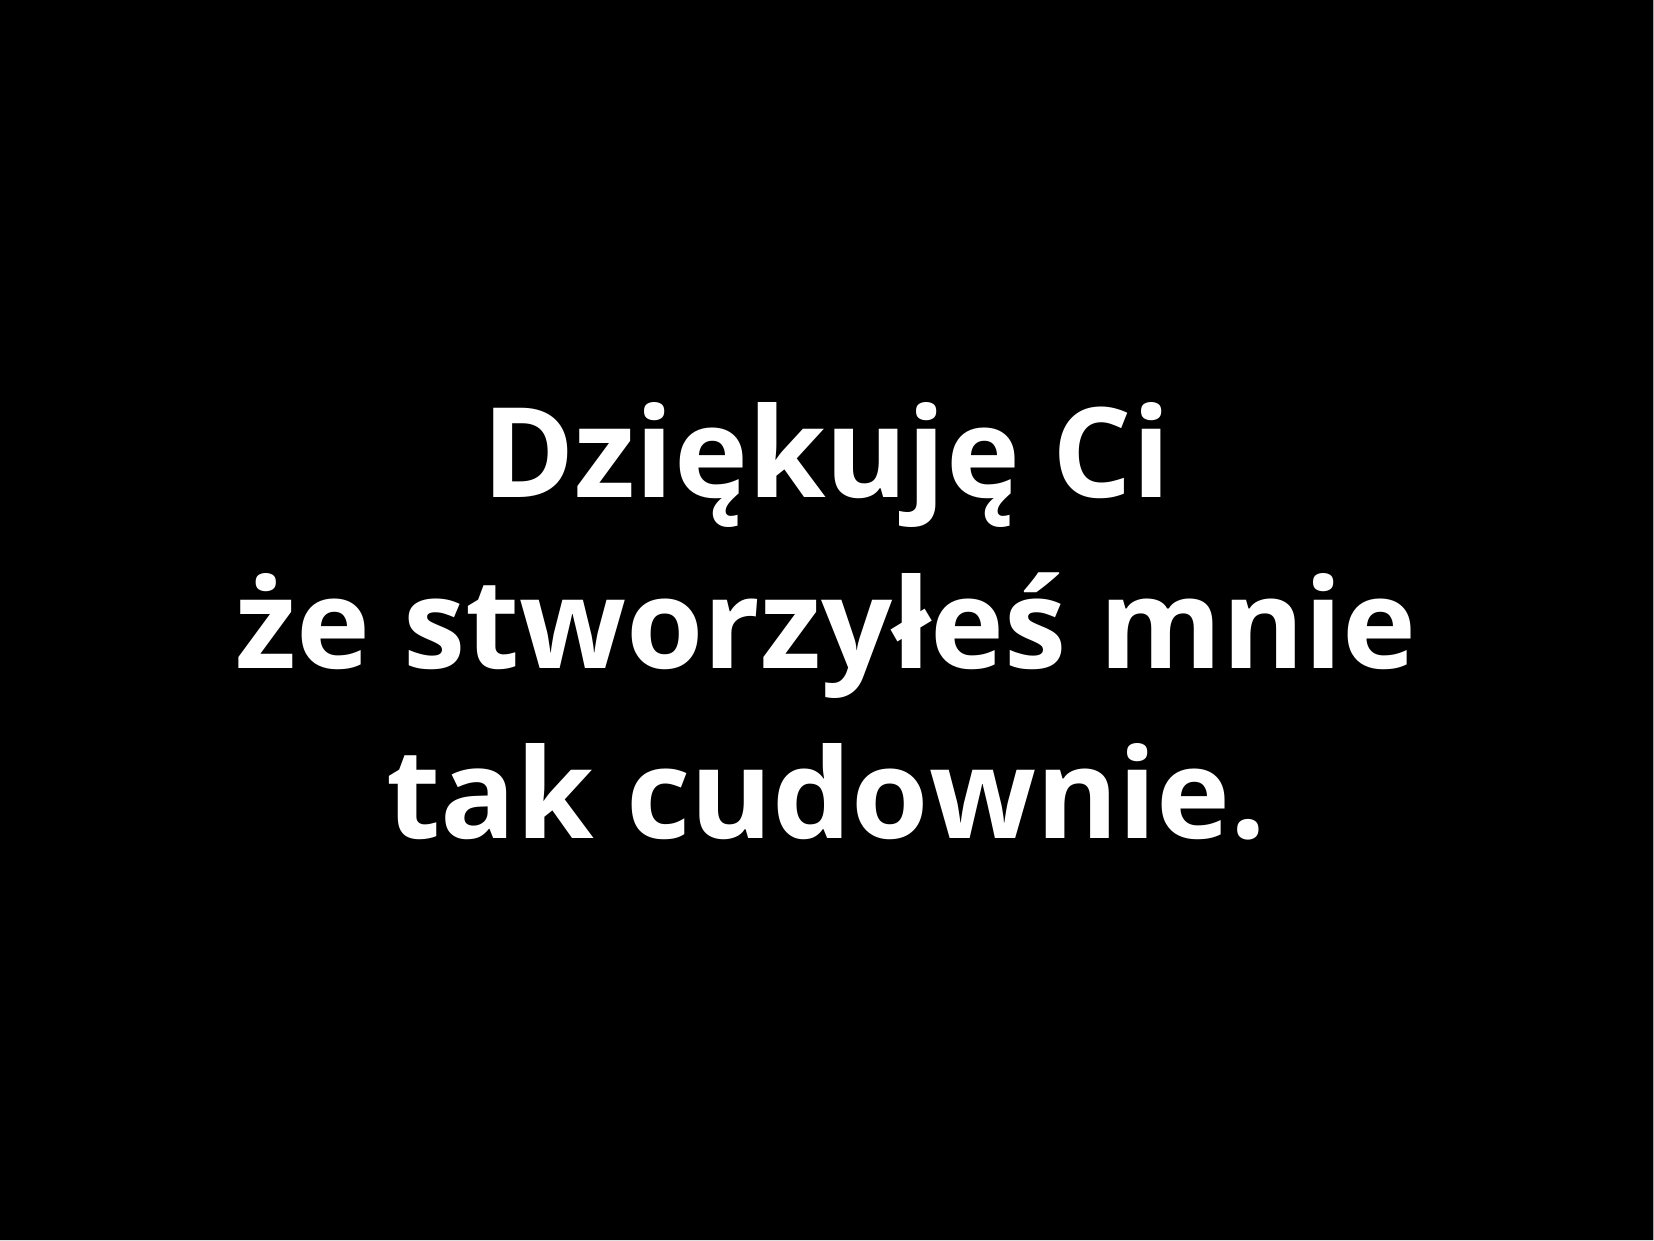

# Dziękuję Ci że stworzyłeś mnie tak cudownie.